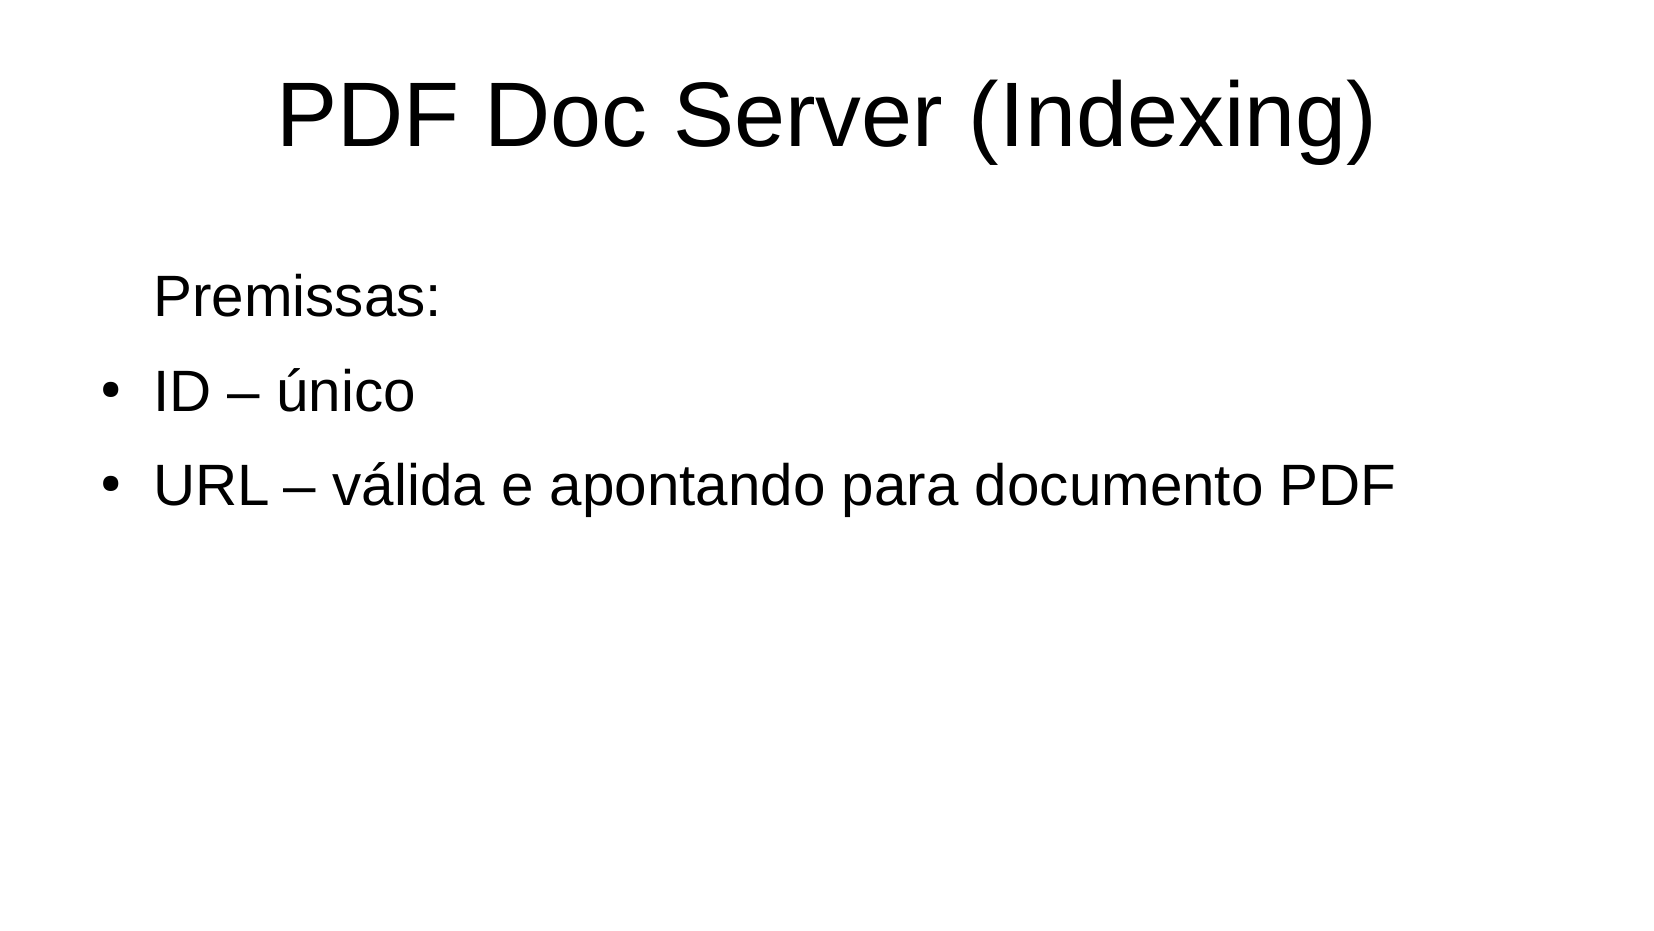

# PDF Doc Server (Indexing)
Premissas:
ID – único
URL – válida e apontando para documento PDF